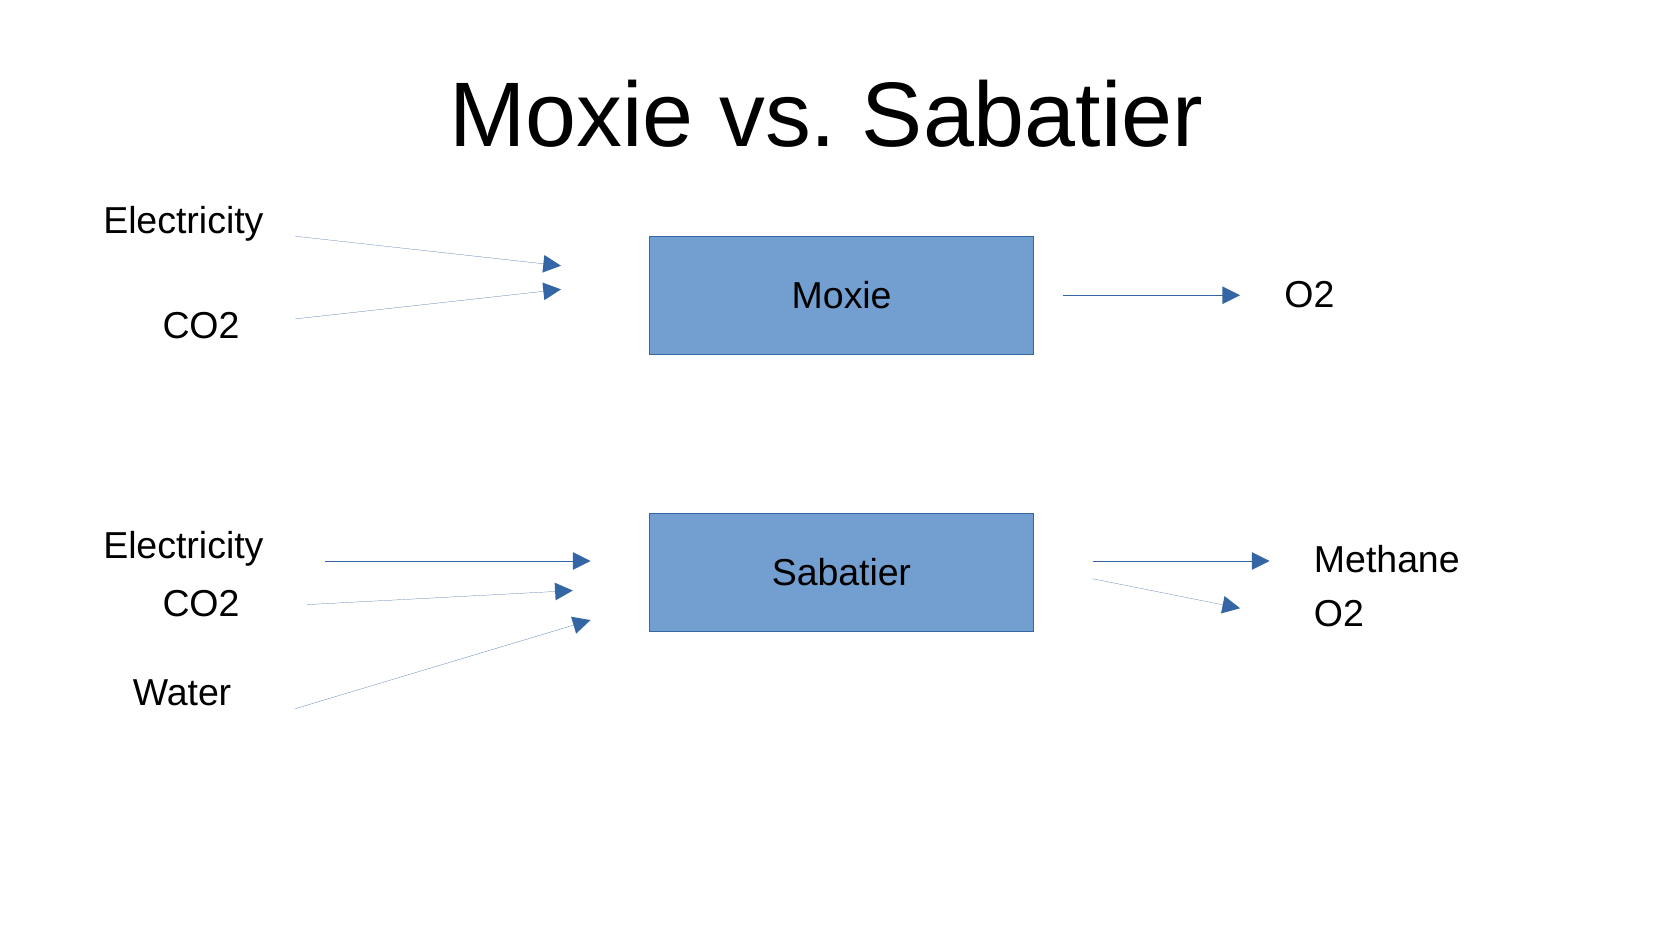

# Moxie vs. Sabatier
Electricity
Moxie
O2
CO2
Sabatier
Electricity
Methane
CO2
O2
Water